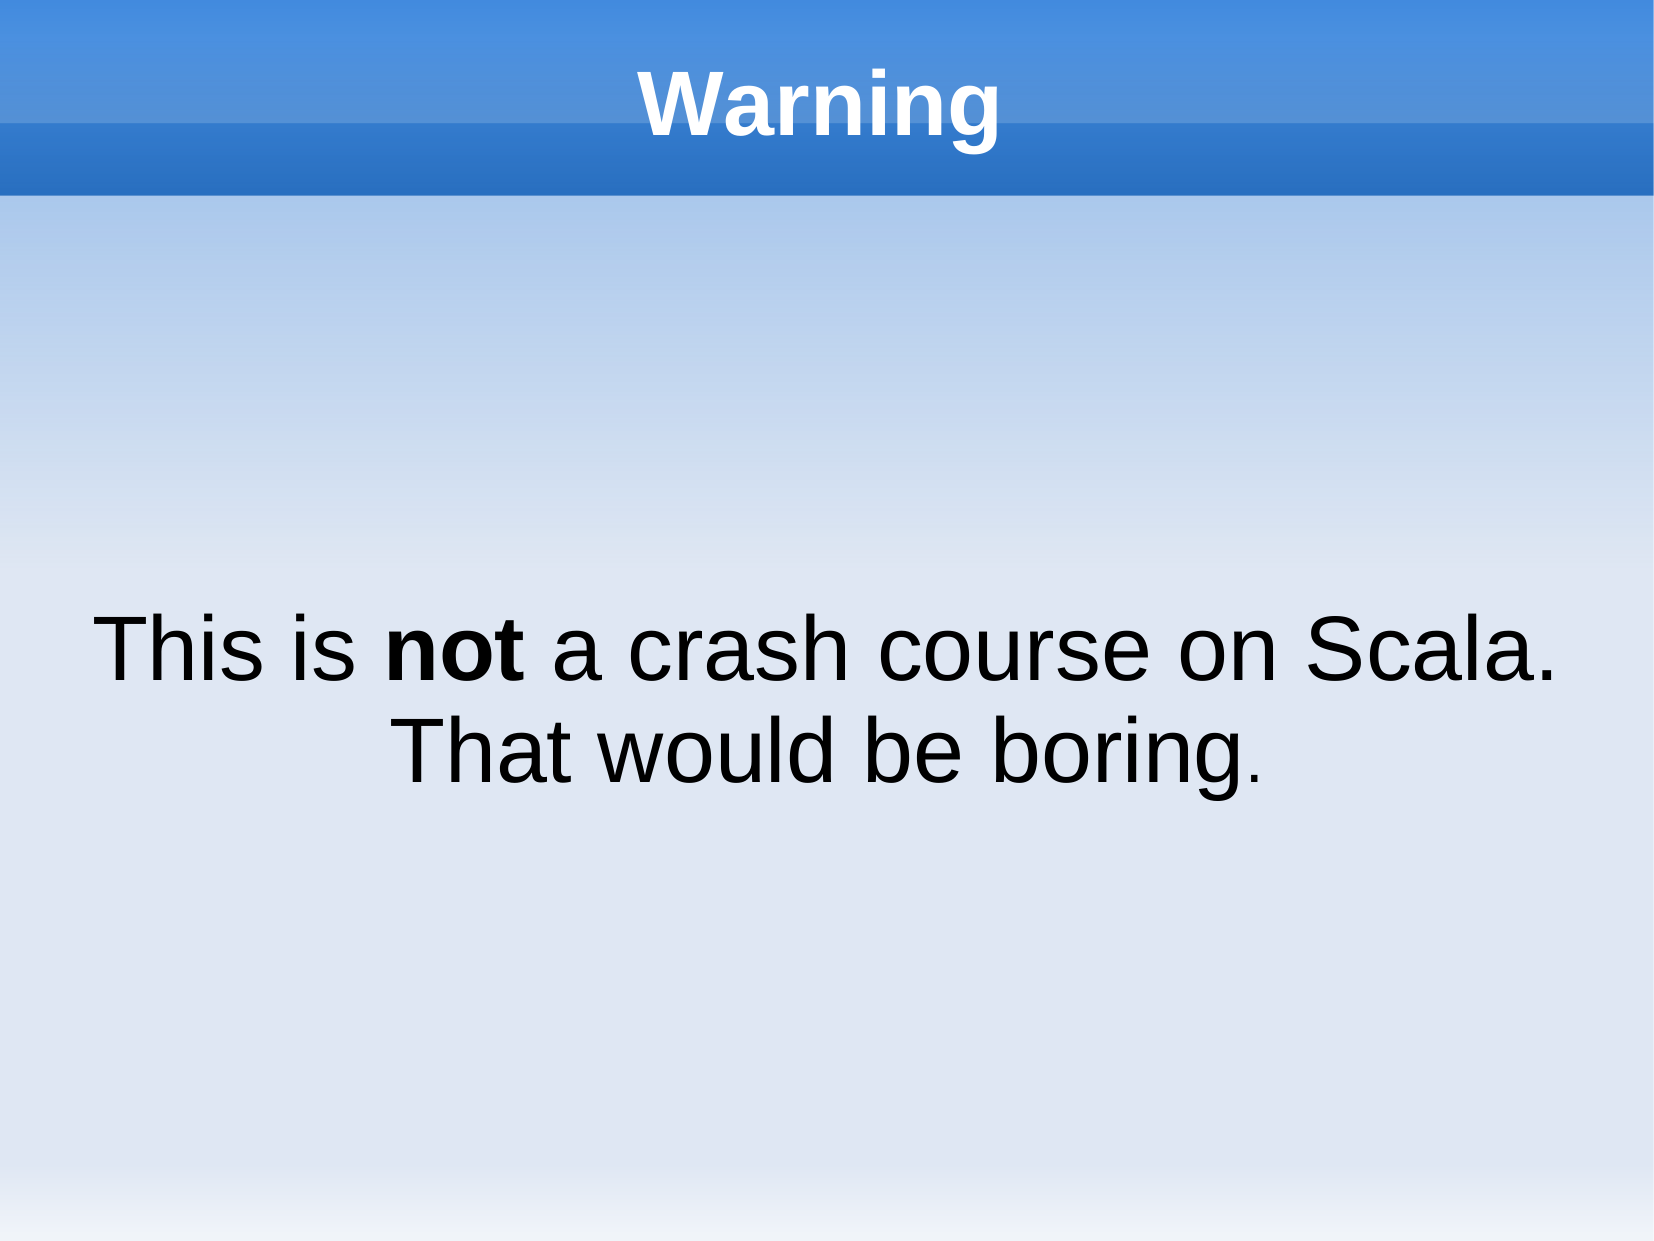

# Warning
This is not a crash course on Scala.
That would be boring.